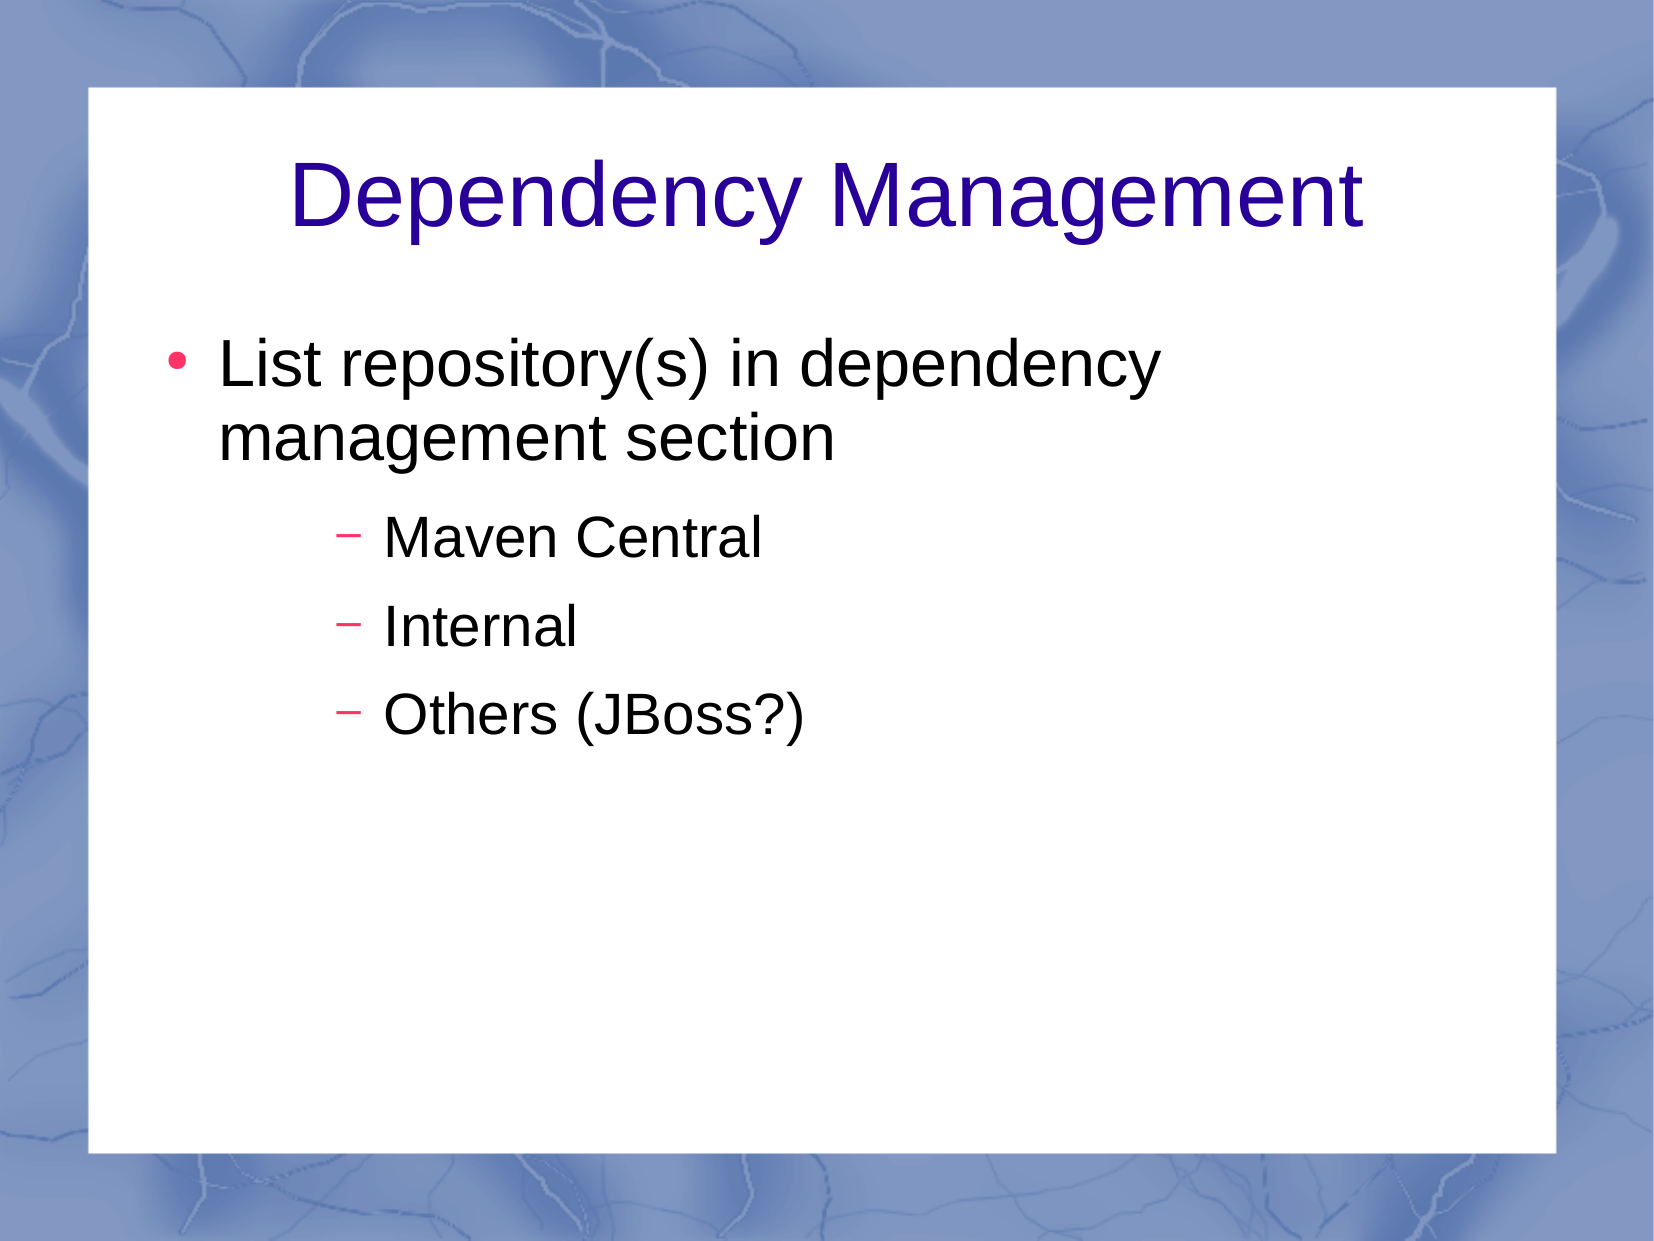

# Dependency Management
List repository(s) in dependency management section
Maven Central
Internal
Others (JBoss?)